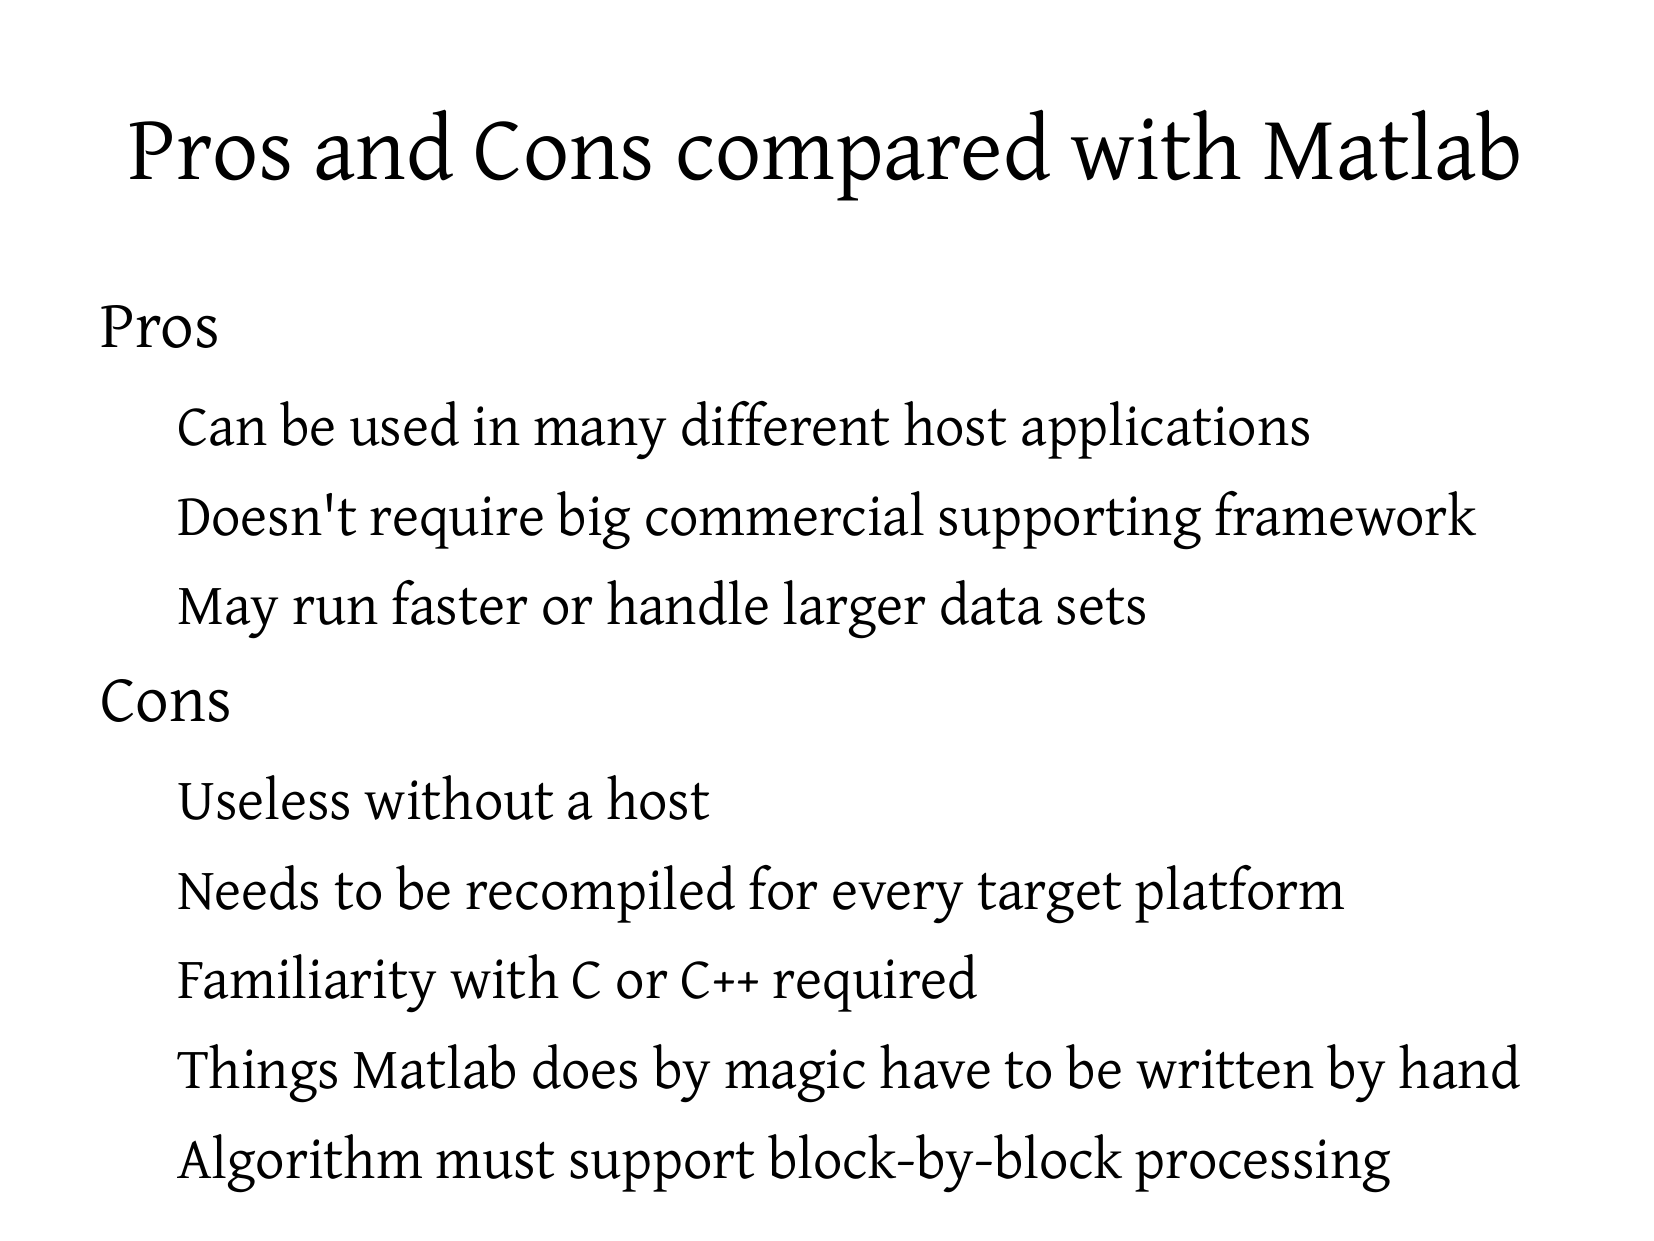

# Pros and Cons compared with Matlab
Pros
Can be used in many different host applications
Doesn't require big commercial supporting framework
May run faster or handle larger data sets
Cons
Useless without a host
Needs to be recompiled for every target platform
Familiarity with C or C++ required
Things Matlab does by magic have to be written by hand
Algorithm must support block-by-block processing